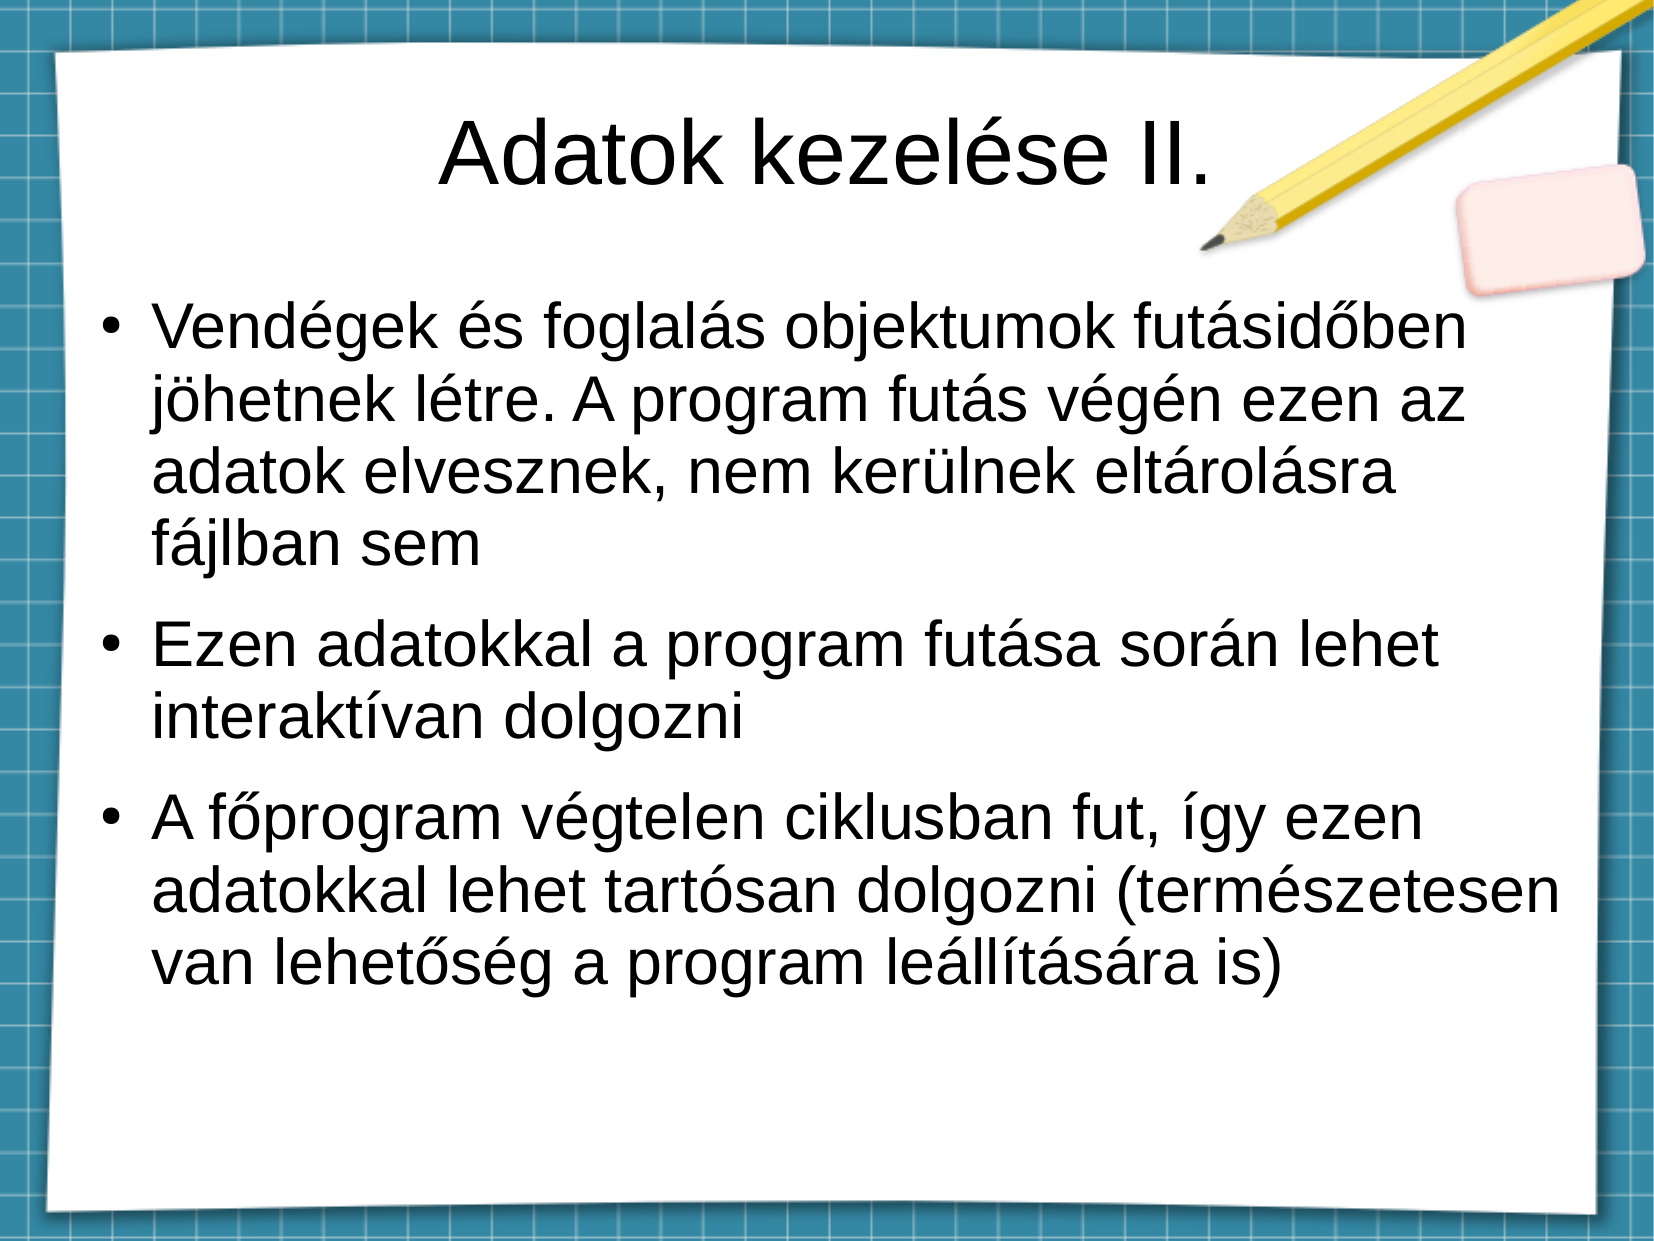

# Adatok kezelése II.
Vendégek és foglalás objektumok futásidőben jöhetnek létre. A program futás végén ezen az adatok elvesznek, nem kerülnek eltárolásra fájlban sem
Ezen adatokkal a program futása során lehet interaktívan dolgozni
A főprogram végtelen ciklusban fut, így ezen adatokkal lehet tartósan dolgozni (természetesen van lehetőség a program leállítására is)